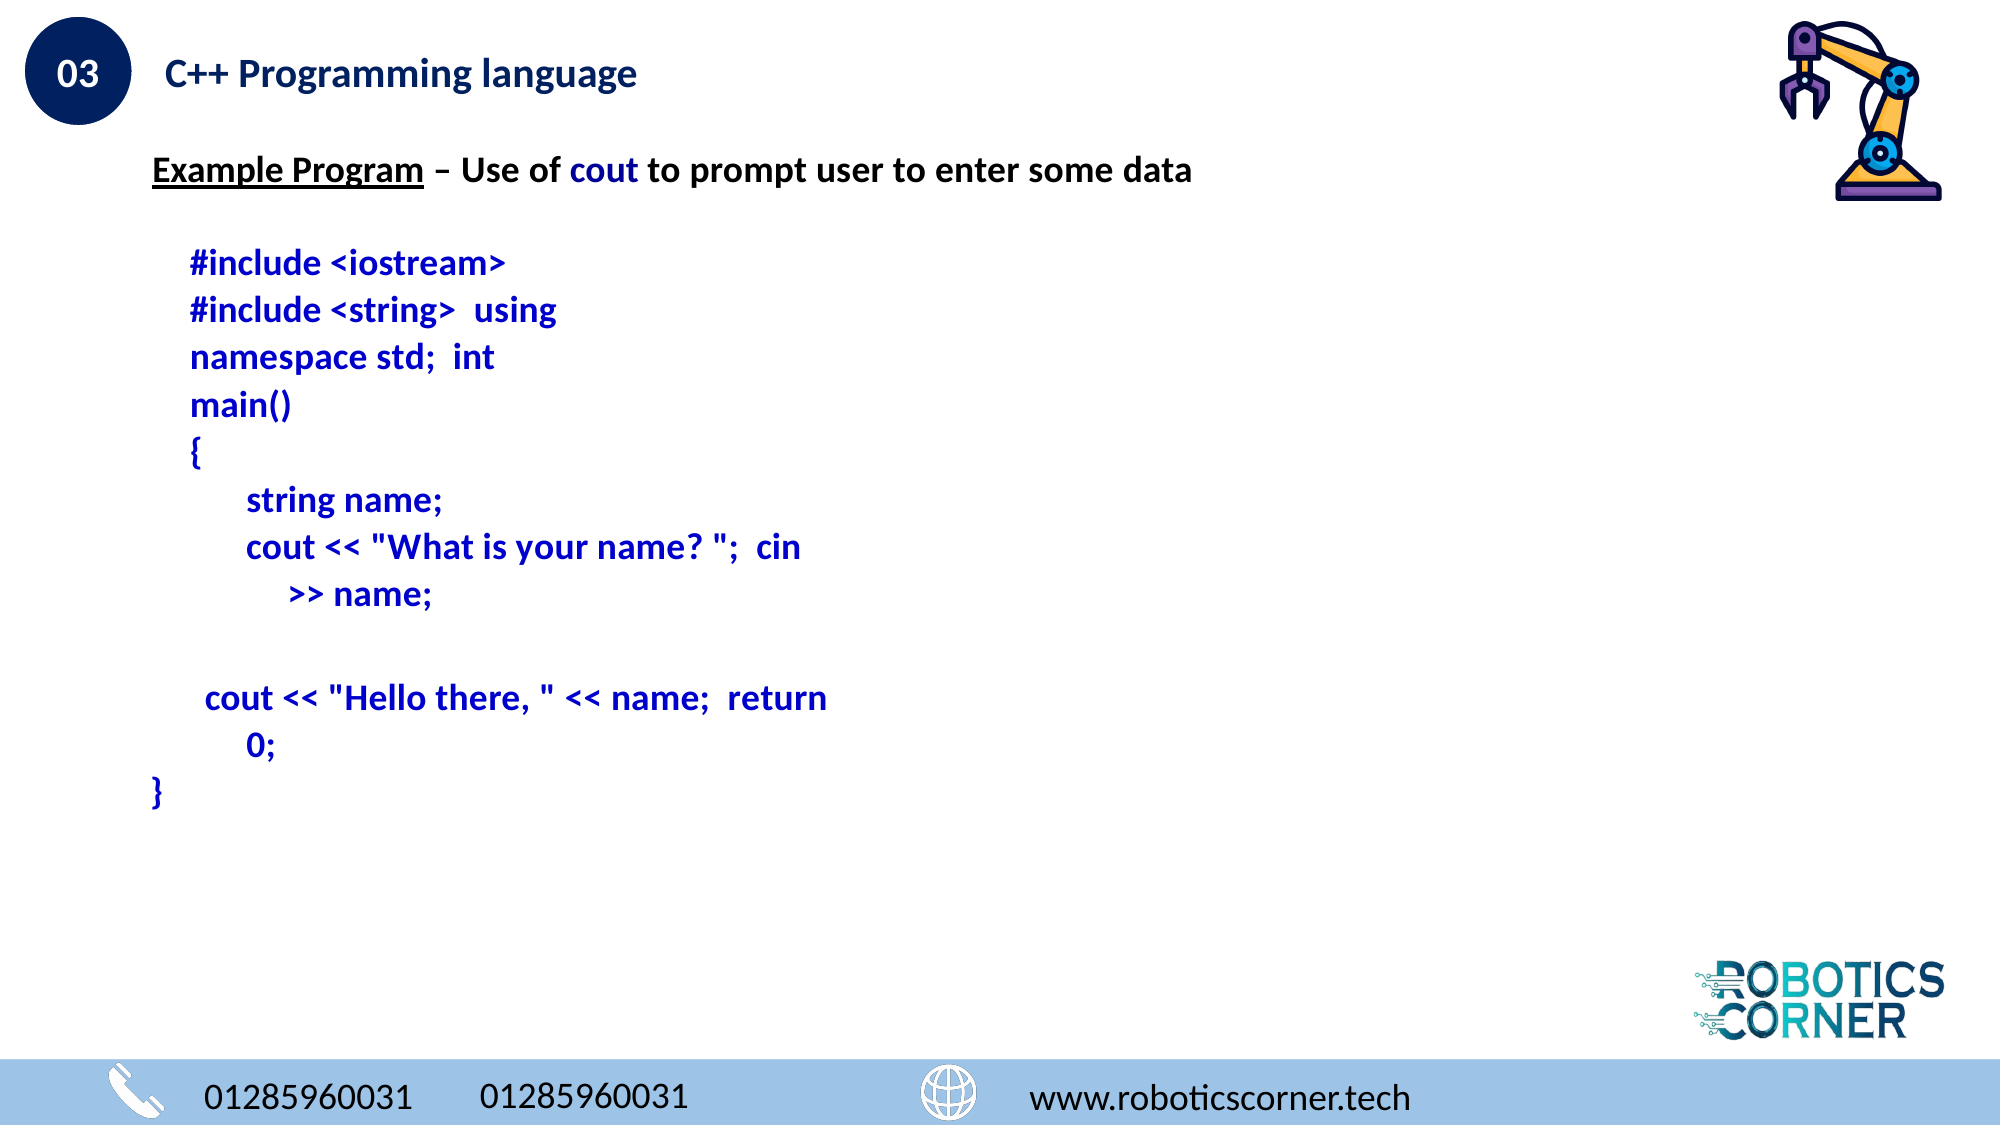

03
C++ Programming language
Example Program – Use of cout to prompt user to enter some data
#include <iostream> #include <string> using namespace std; int main()
{
string name;
cout << "What is your name? "; cin >> name;
cout << "Hello there, " << name; return 0;
}
01285960031
01285960031
www.roboticscorner.tech